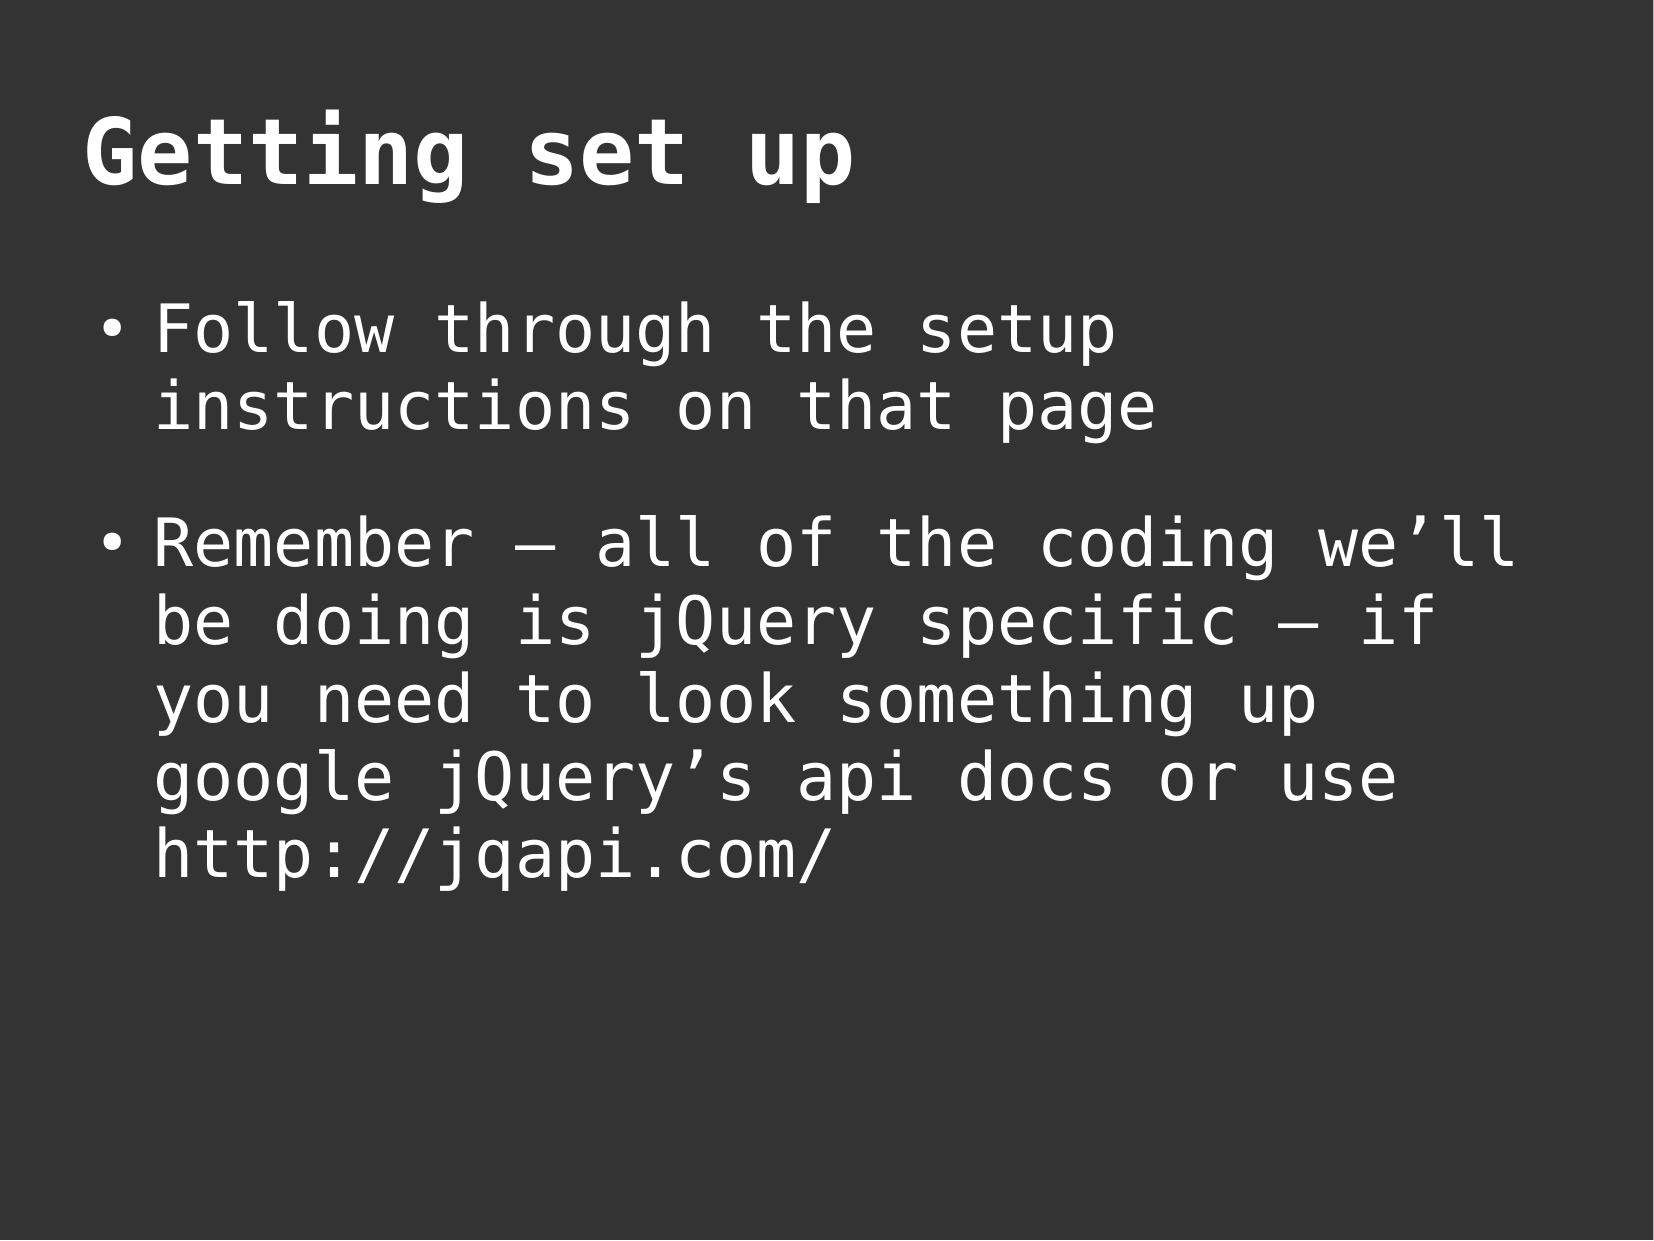

# Getting set up
Follow through the setup instructions on that page
Remember – all of the coding we’ll be doing is jQuery specific – if you need to look something up google jQuery’s api docs or use http://jqapi.com/